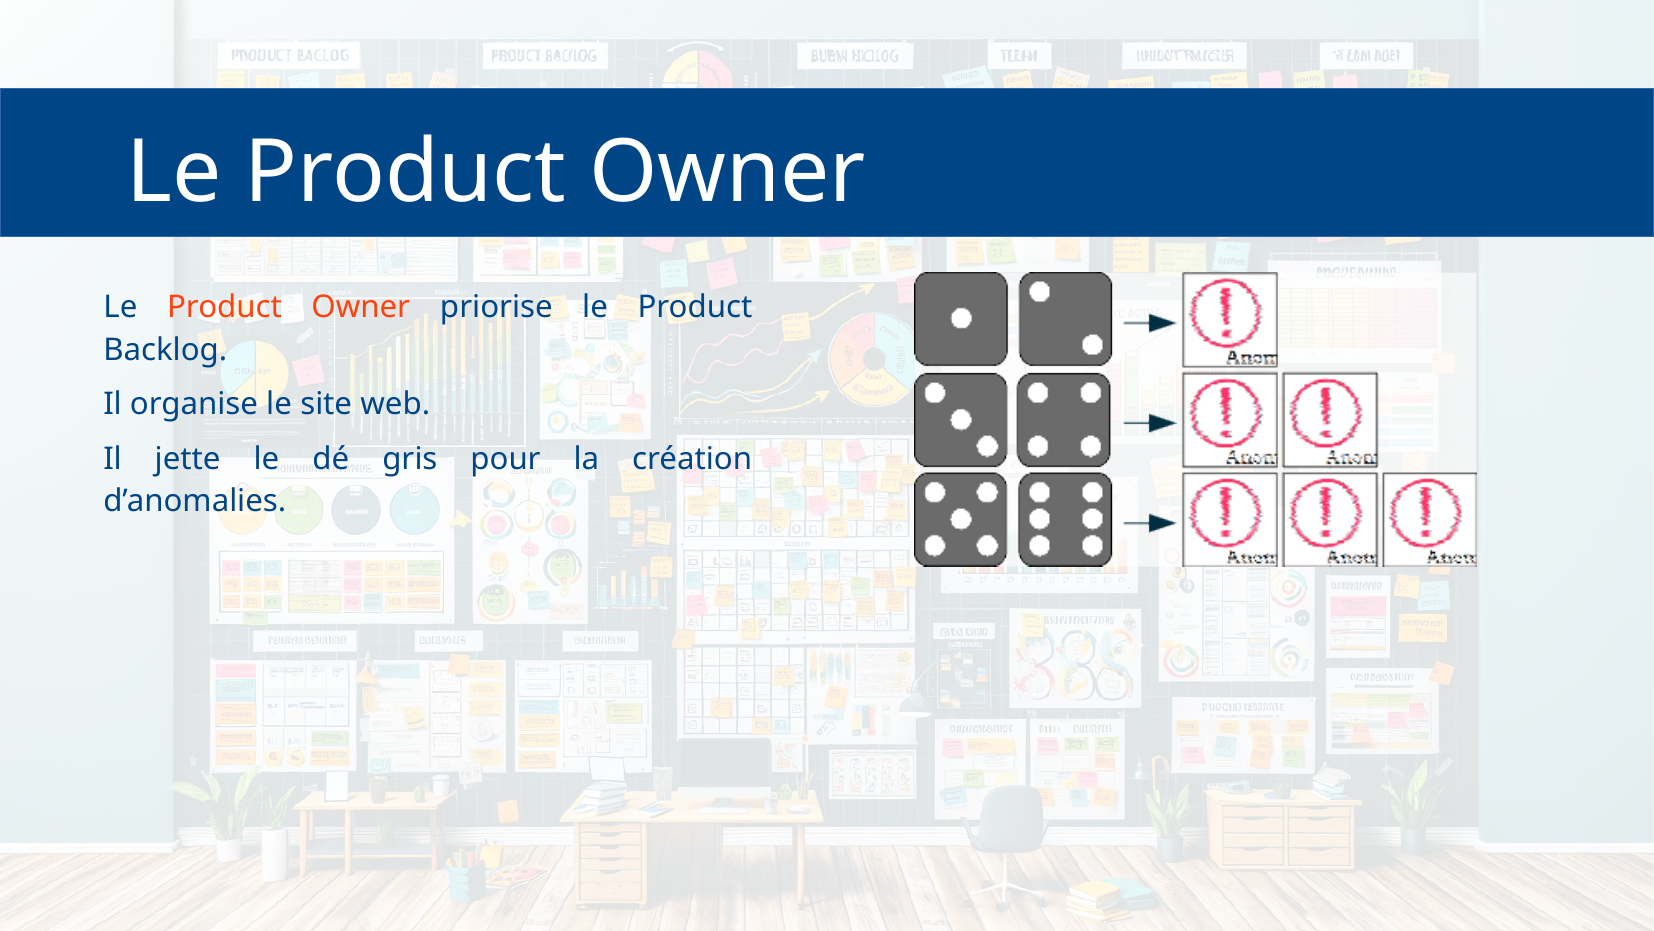

Le Product Owner
Le Product Owner priorise le Product Backlog.
Il organise le site web.
Il jette le dé gris pour la création d’anomalies.